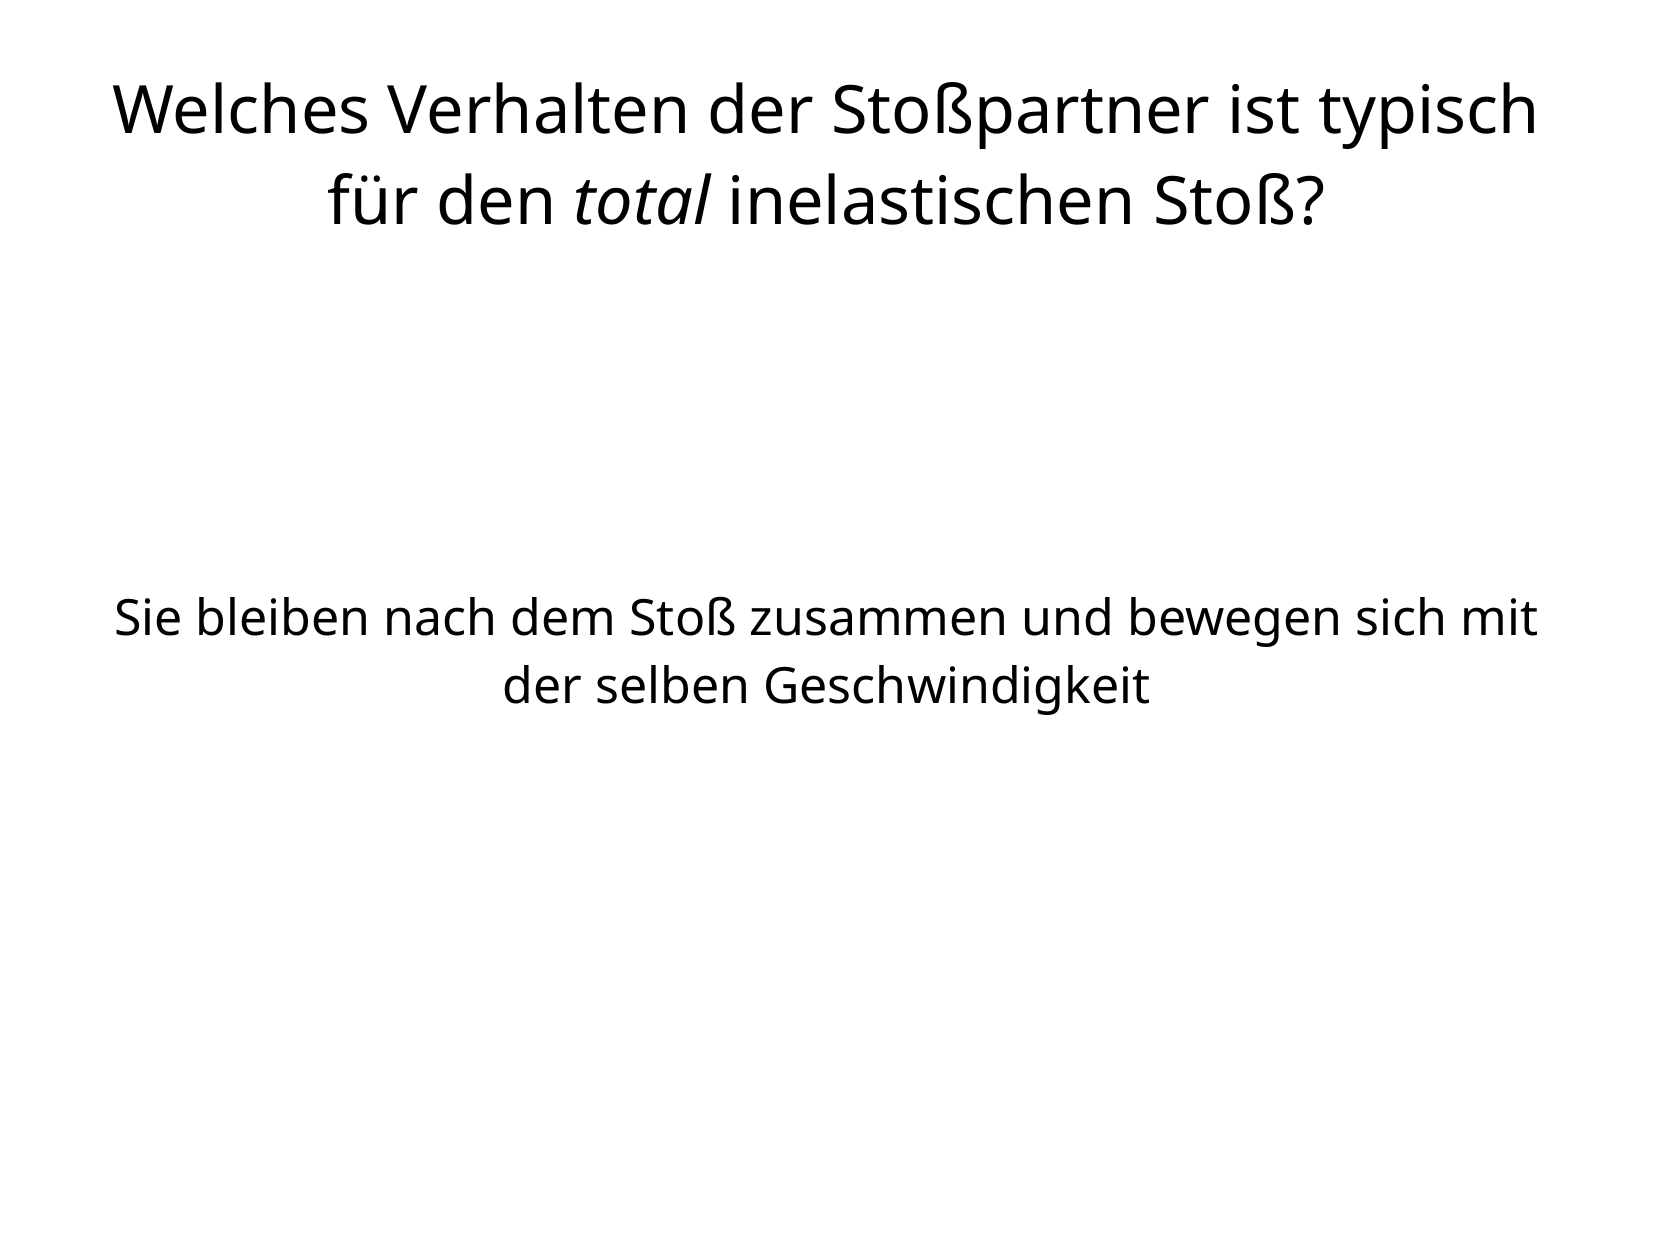

# Welches Verhalten der Stoßpartner ist typisch für den total inelastischen Stoß?
Sie bleiben nach dem Stoß zusammen und bewegen sich mit der selben Geschwindigkeit